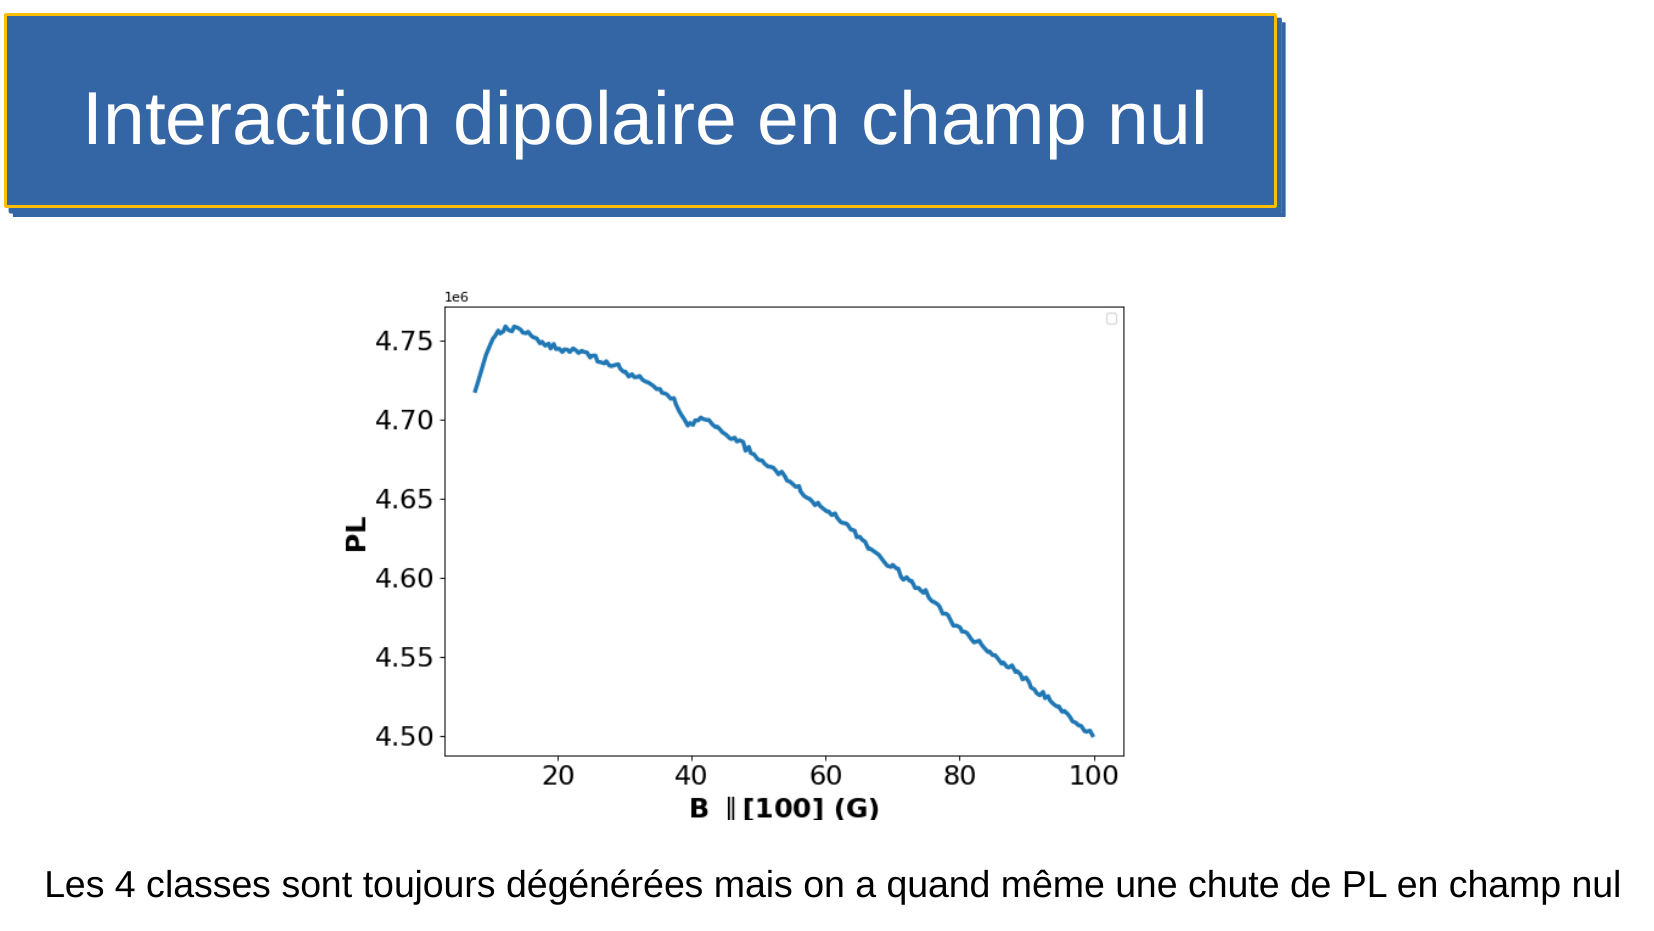

# Interaction dipolaire en champ nul
Les 4 classes sont toujours dégénérées mais on a quand même une chute de PL en champ nul